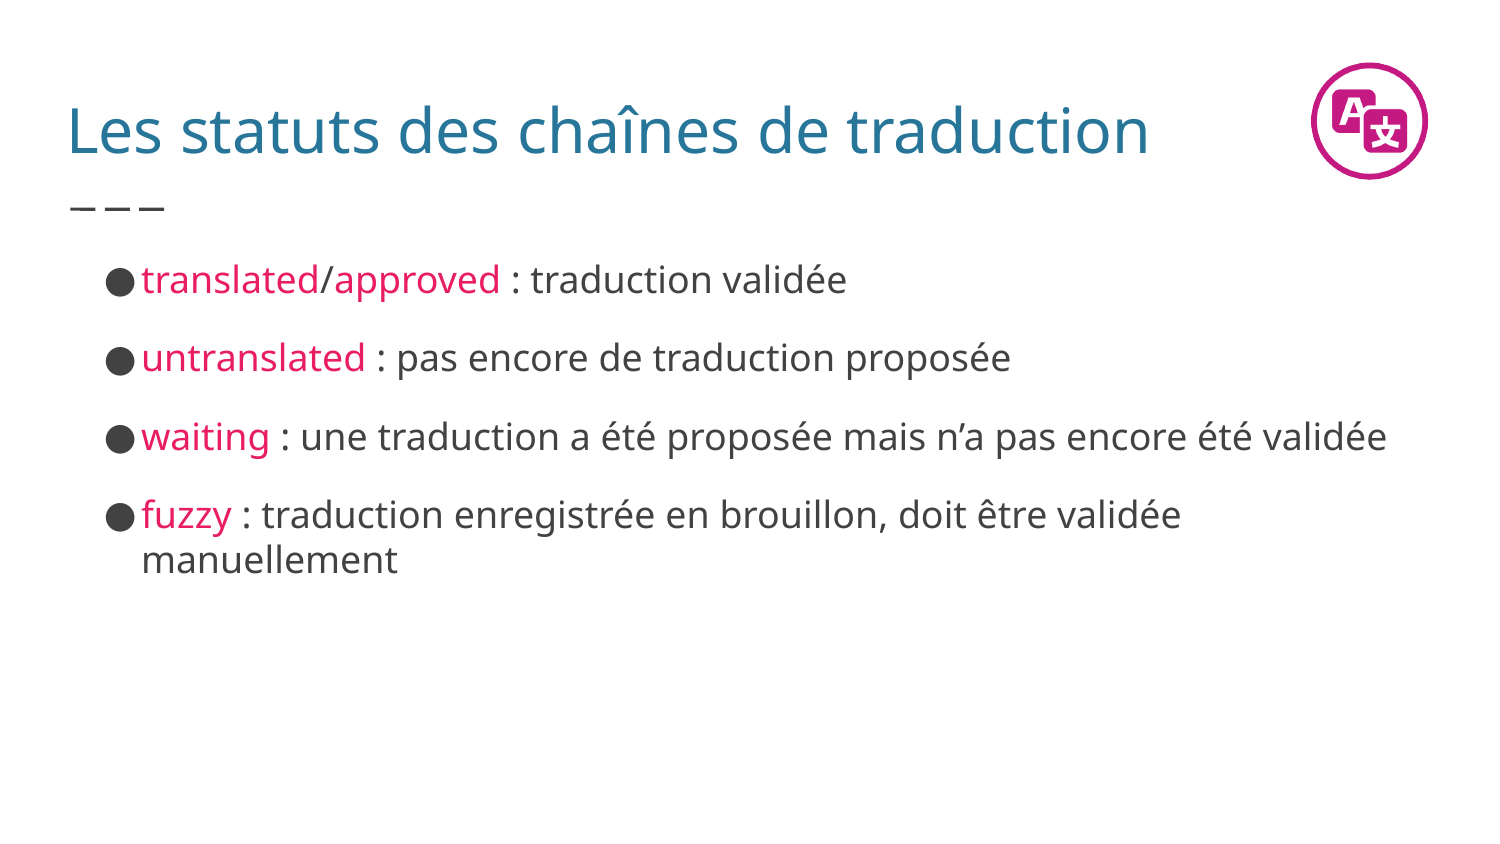

# Les statuts des chaînes de traduction
translated/approved : traduction validée
untranslated : pas encore de traduction proposée
waiting : une traduction a été proposée mais n’a pas encore été validée
fuzzy : traduction enregistrée en brouillon, doit être validée manuellement